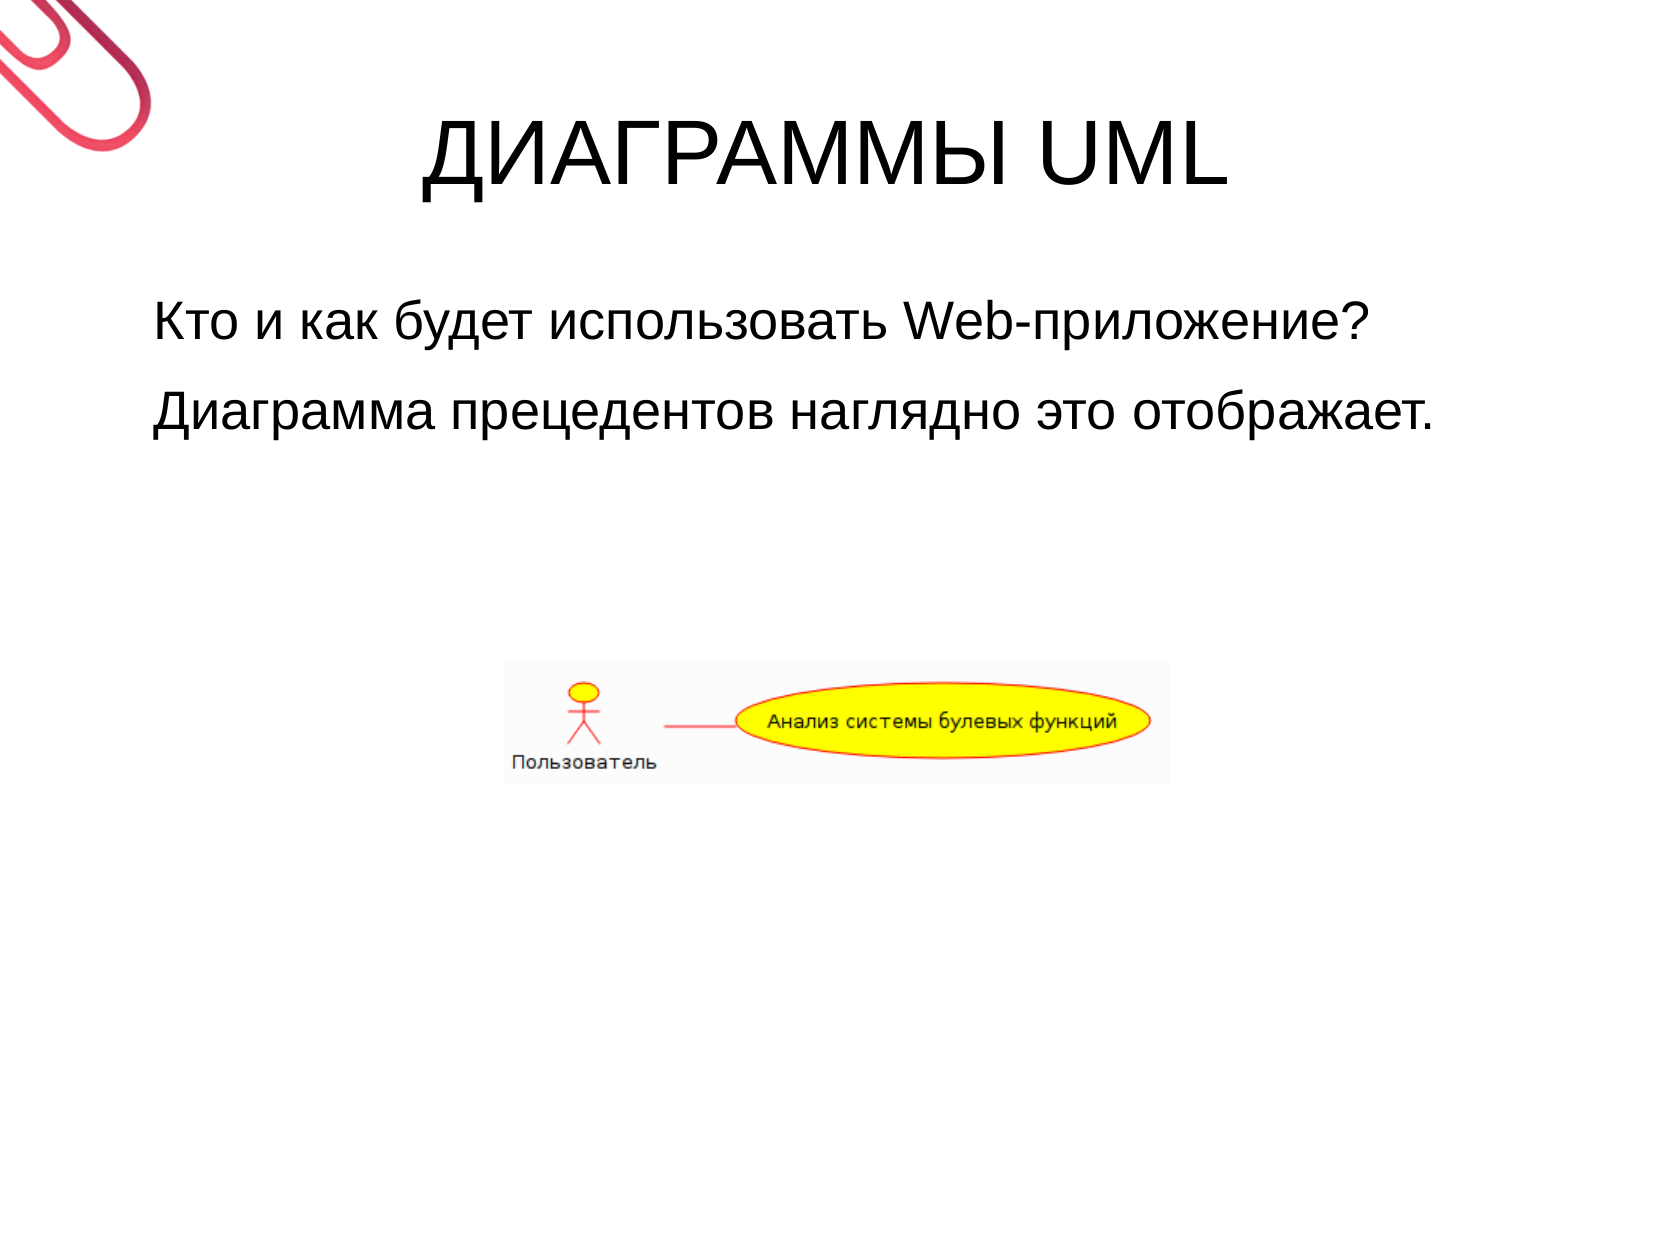

# ДИАГРАММЫ UML
Кто и как будет использовать Web-приложение?
Диаграмма прецедентов наглядно это отображает.